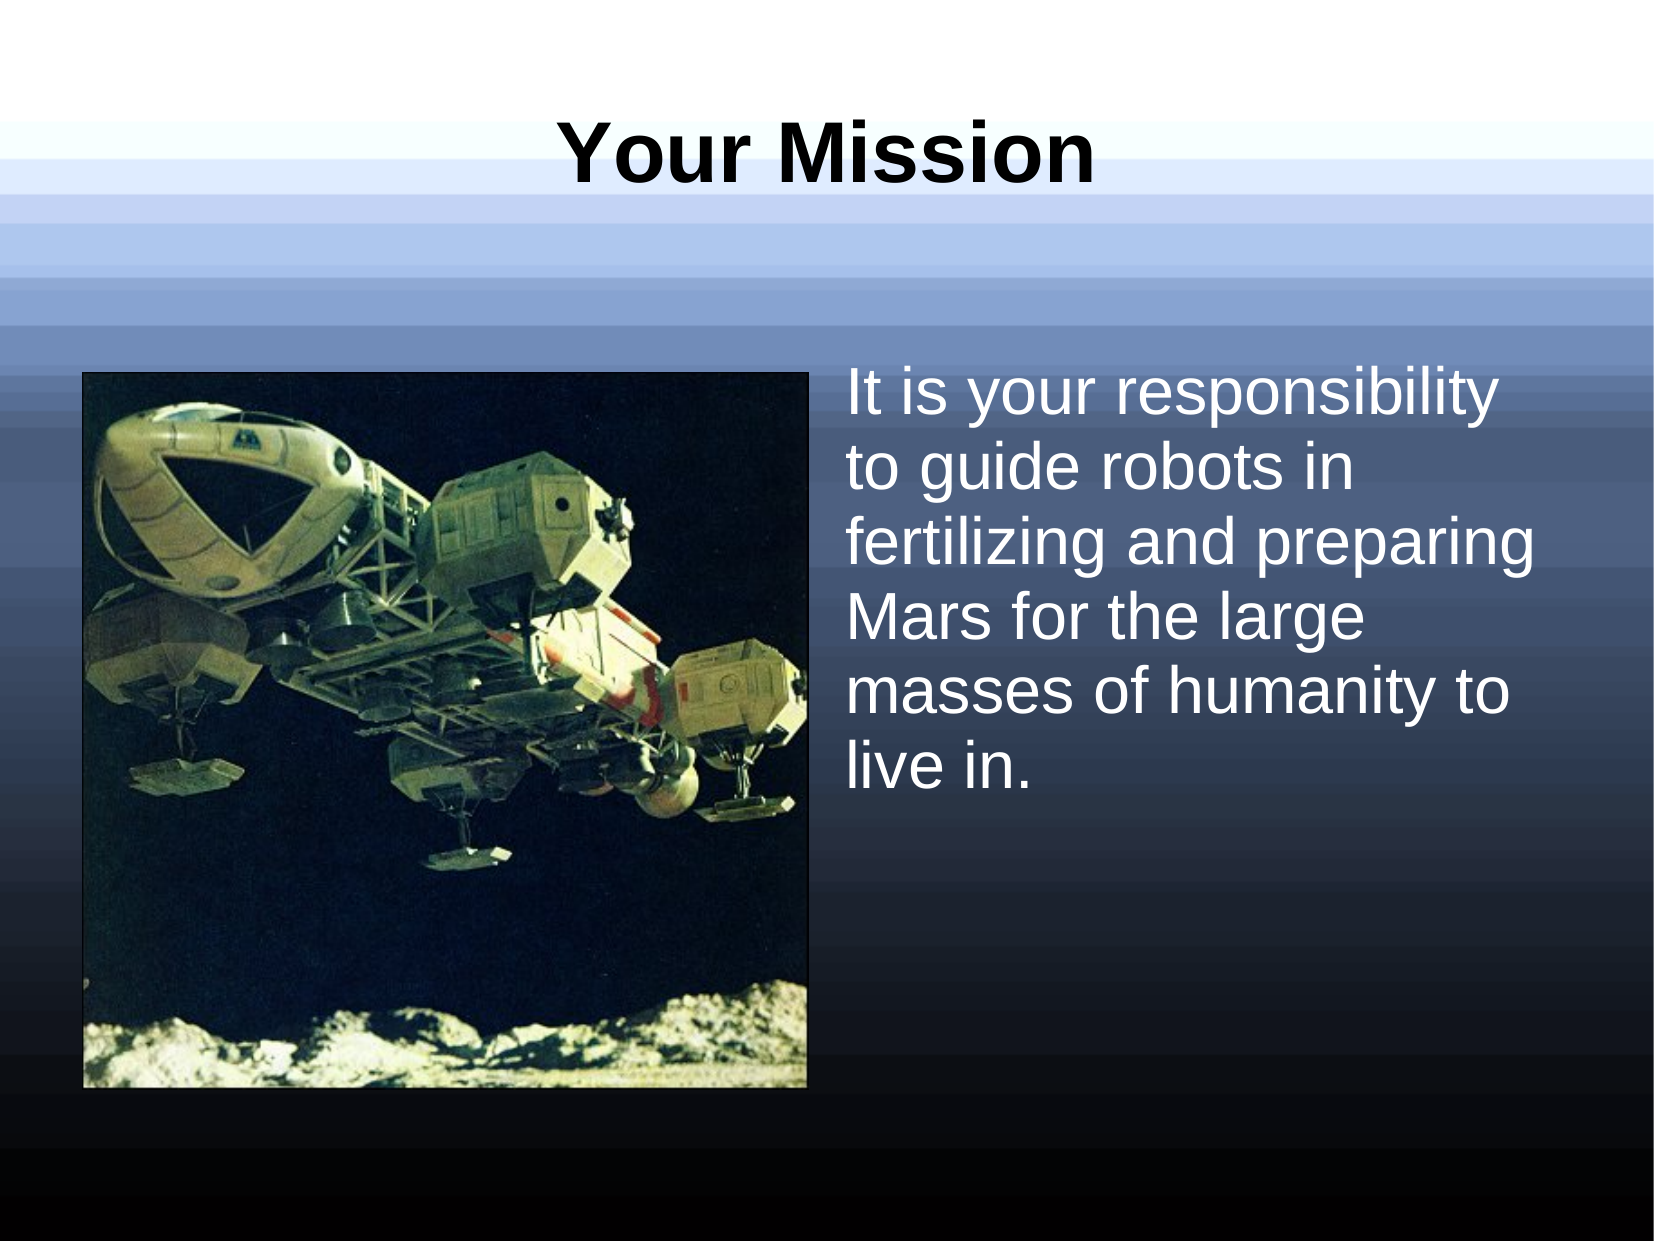

# Your Mission
It is your responsibility to guide robots in fertilizing and preparing Mars for the large masses of humanity to live in.